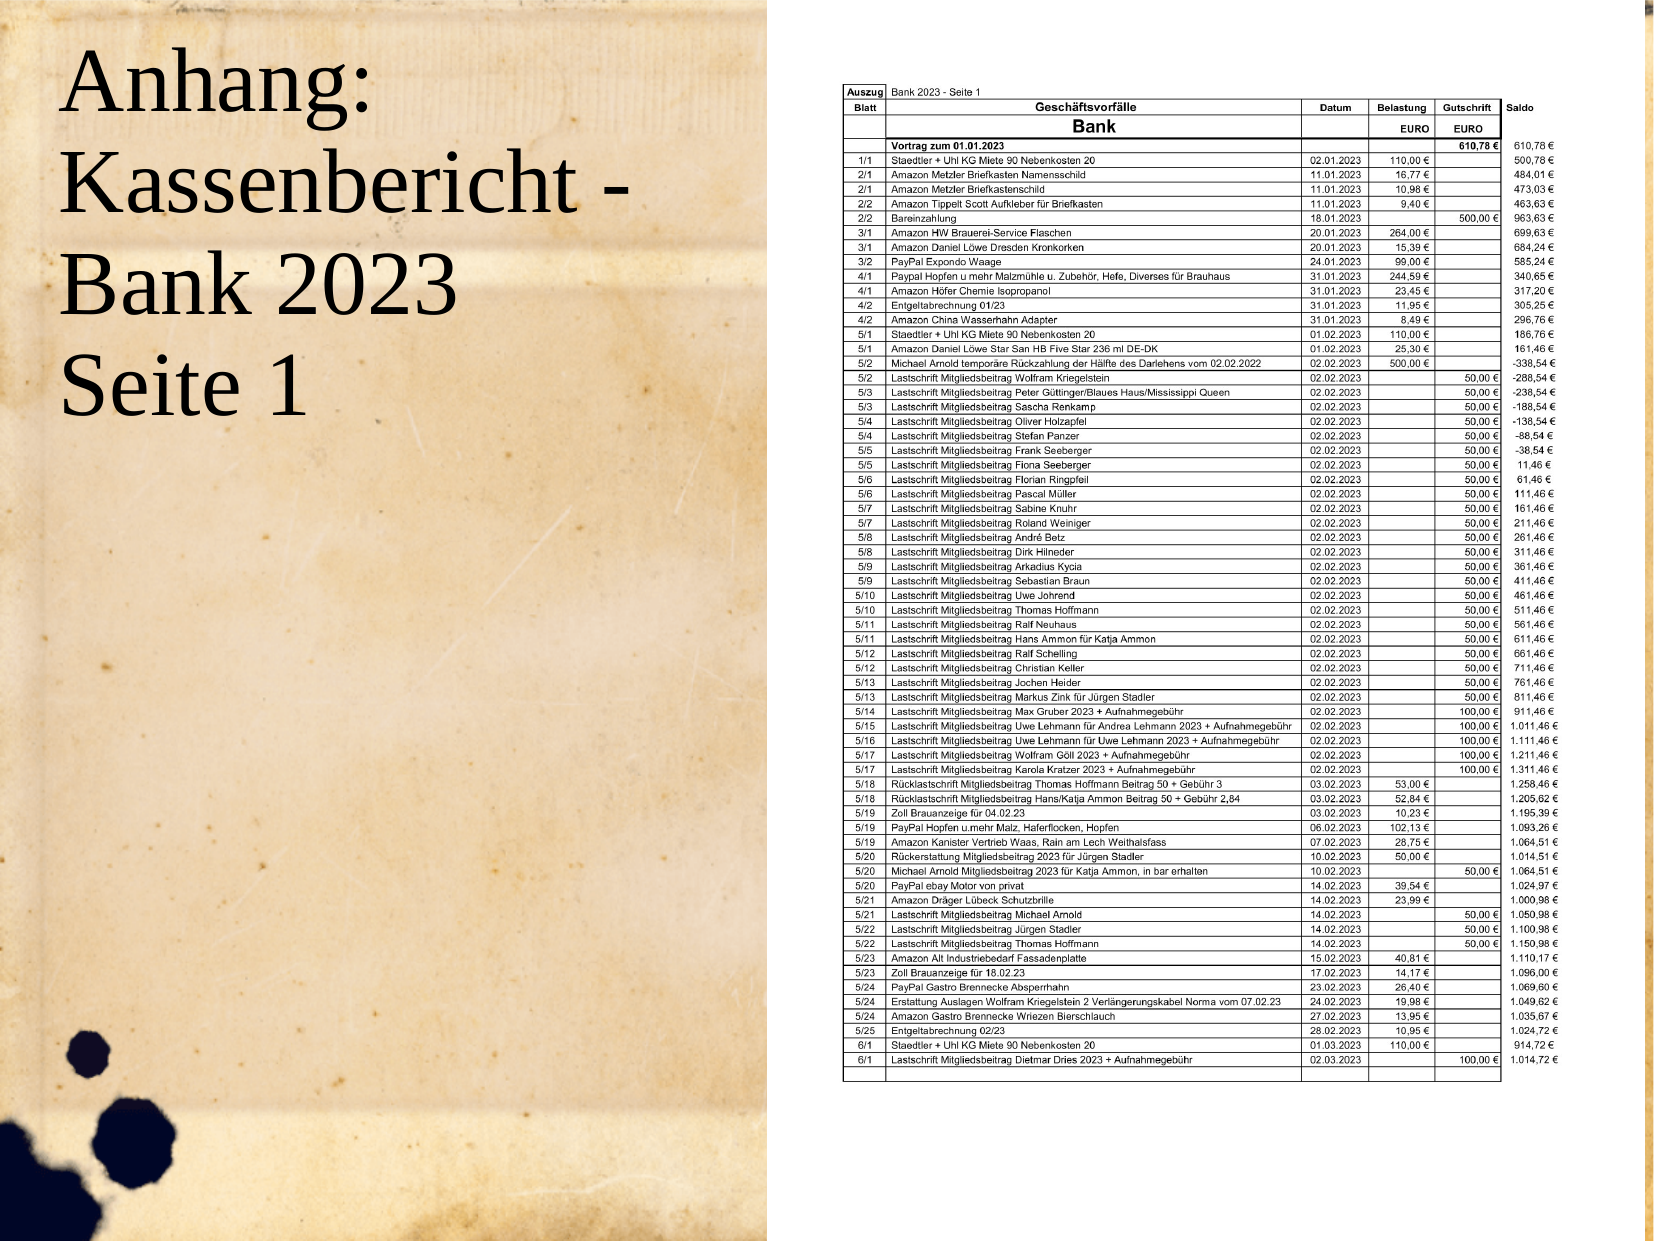

# Anhang: Kassenbericht - Bank 2023 Seite 1